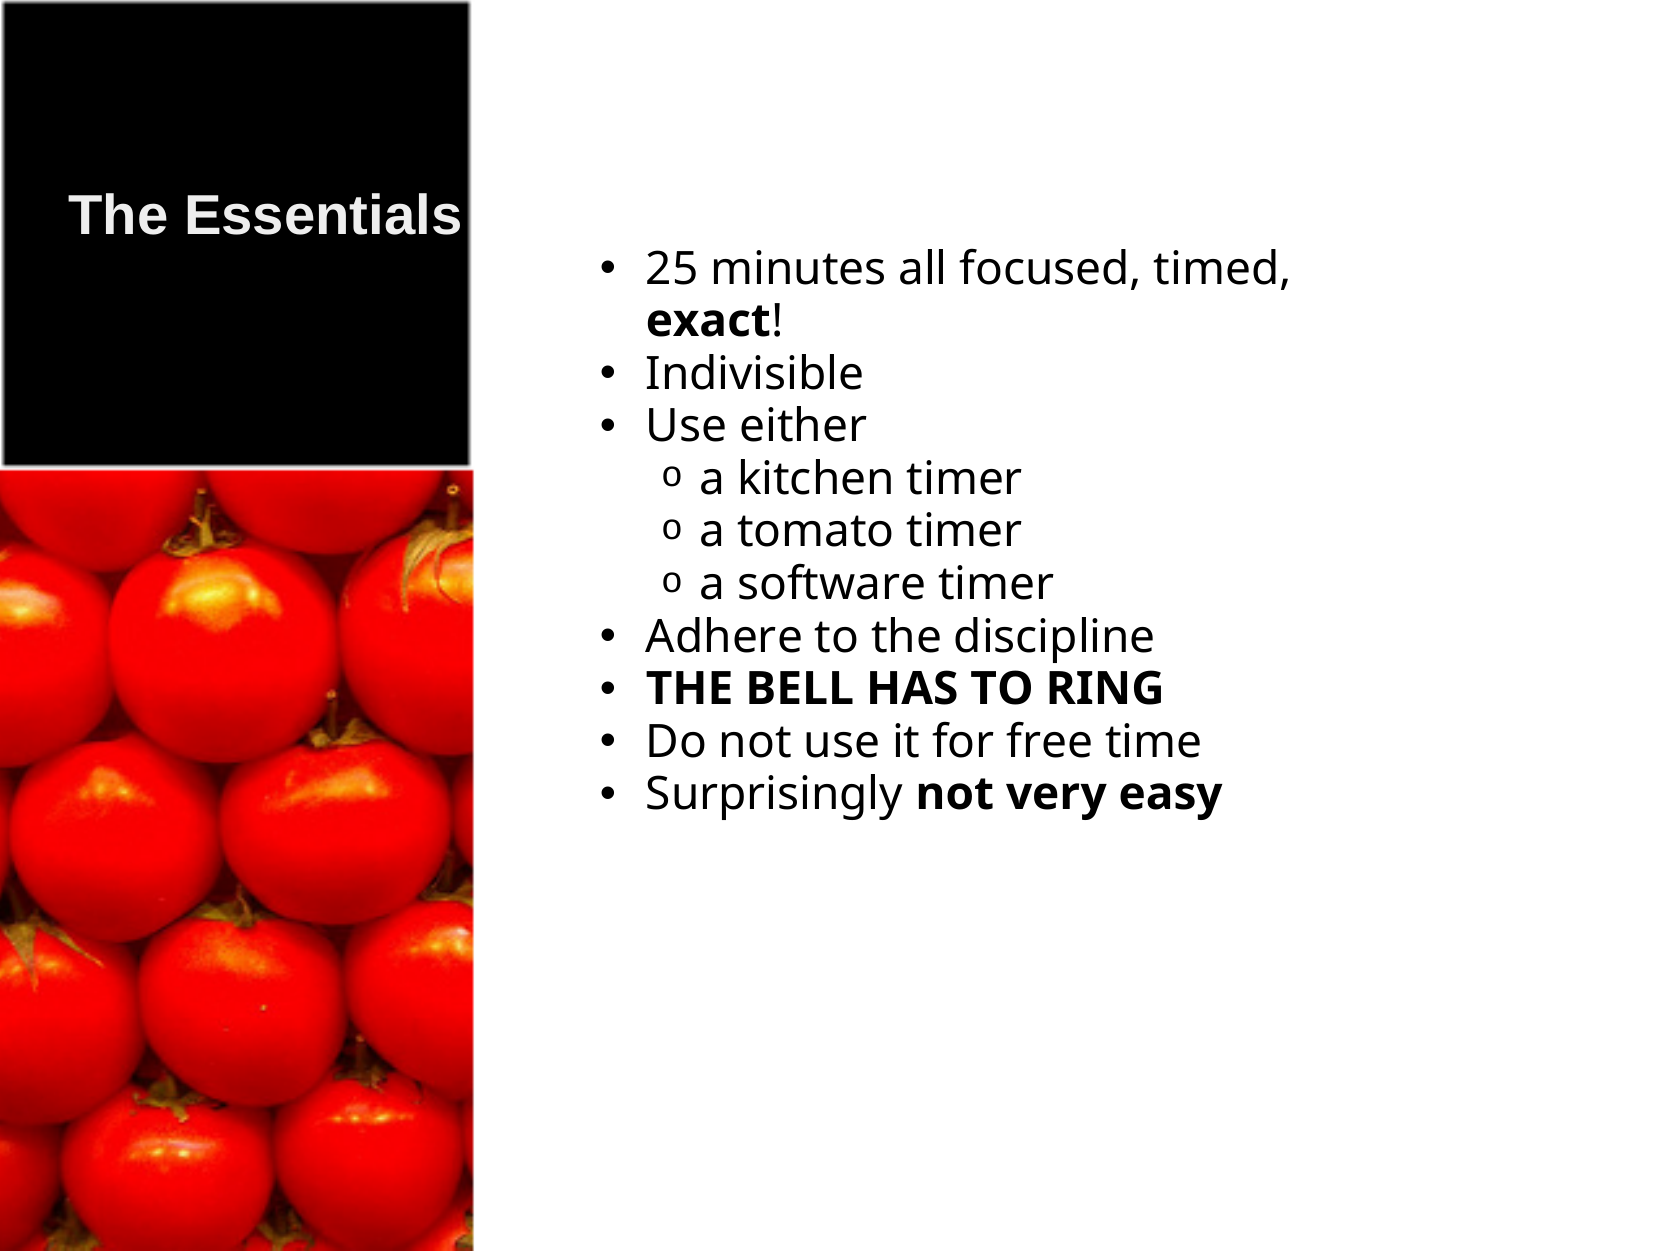

The Essentials
# 25 minutes all focused, timed, exact!
Indivisible
Use either
a kitchen timer
a tomato timer
a software timer
Adhere to the discipline
THE BELL HAS TO RING
Do not use it for free time
Surprisingly not very easy